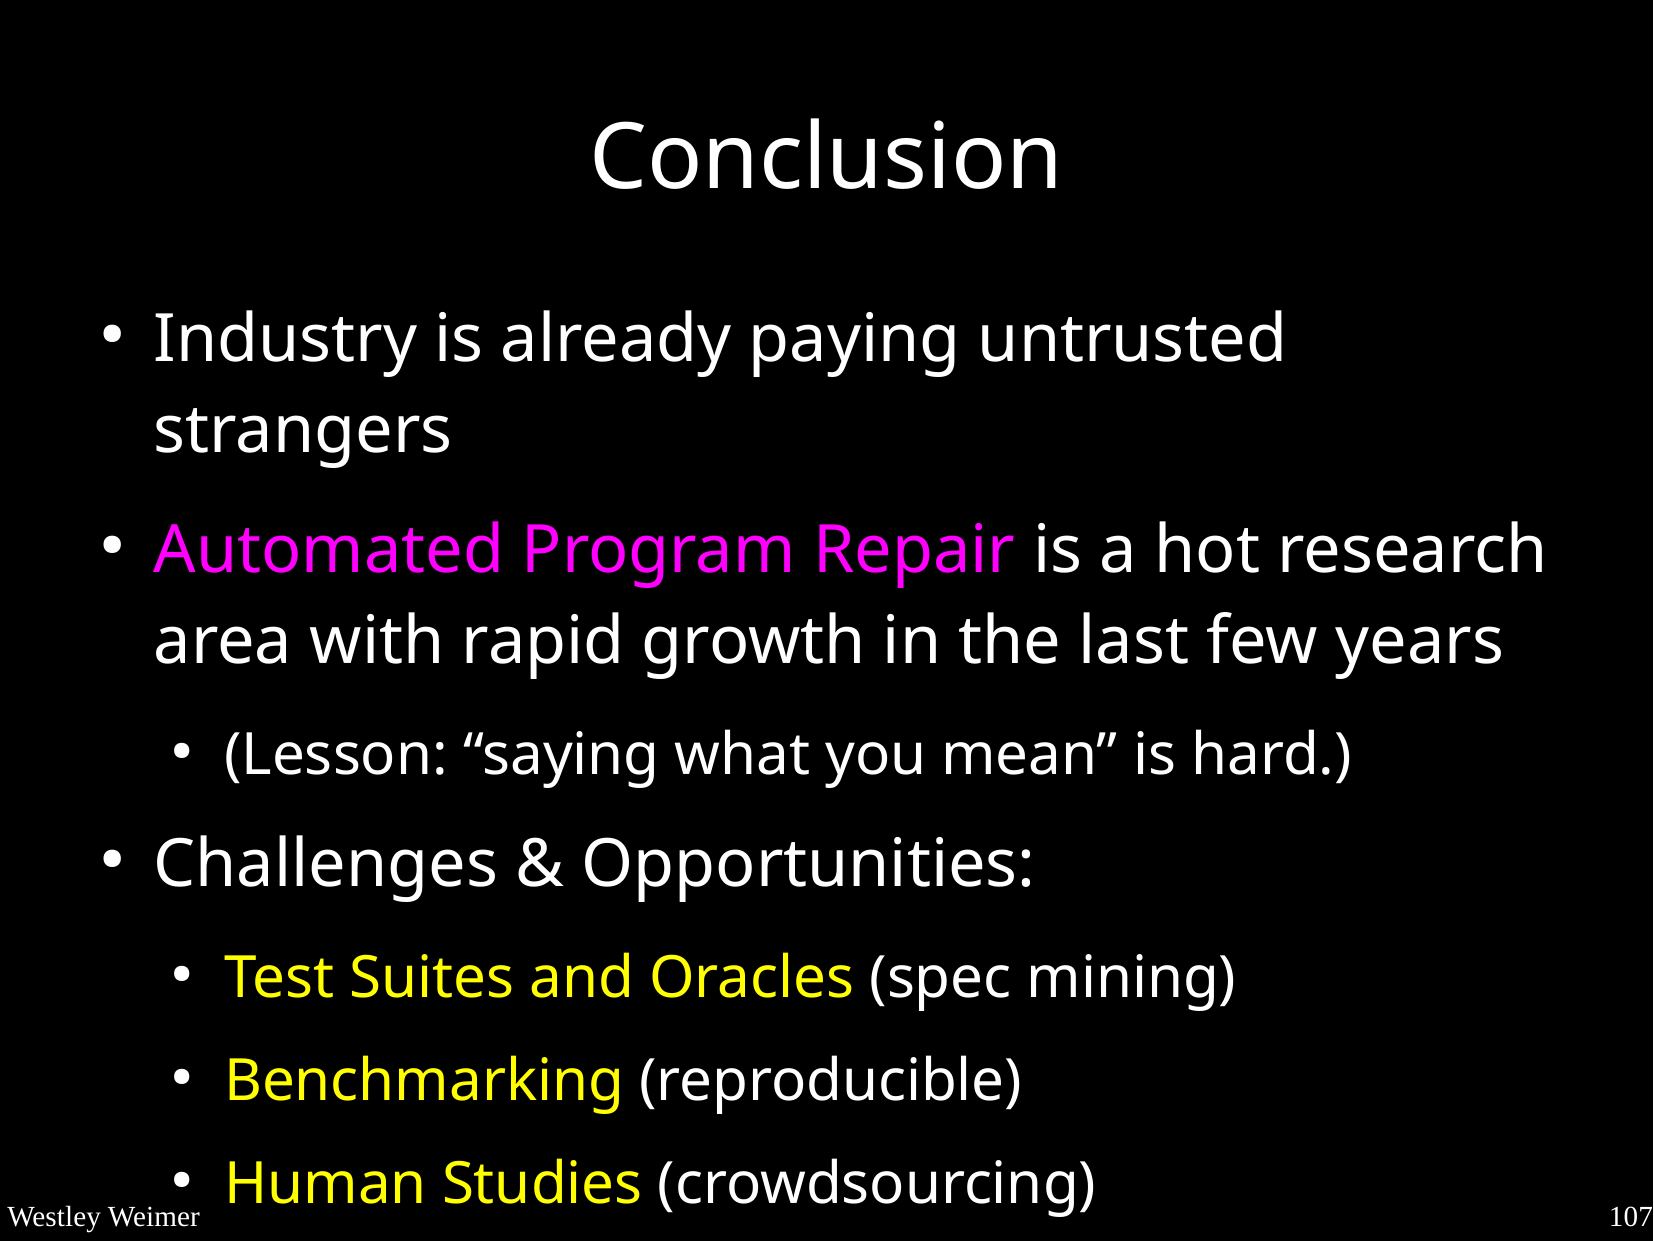

# Conclusion
Industry is already paying untrusted strangers
Automated Program Repair is a hot research area with rapid growth in the last few years
(Lesson: “saying what you mean” is hard.)
Challenges & Opportunities:
Test Suites and Oracles (spec mining)
Benchmarking (reproducible)
Human Studies (crowdsourcing)
Repair Quality (???)
107